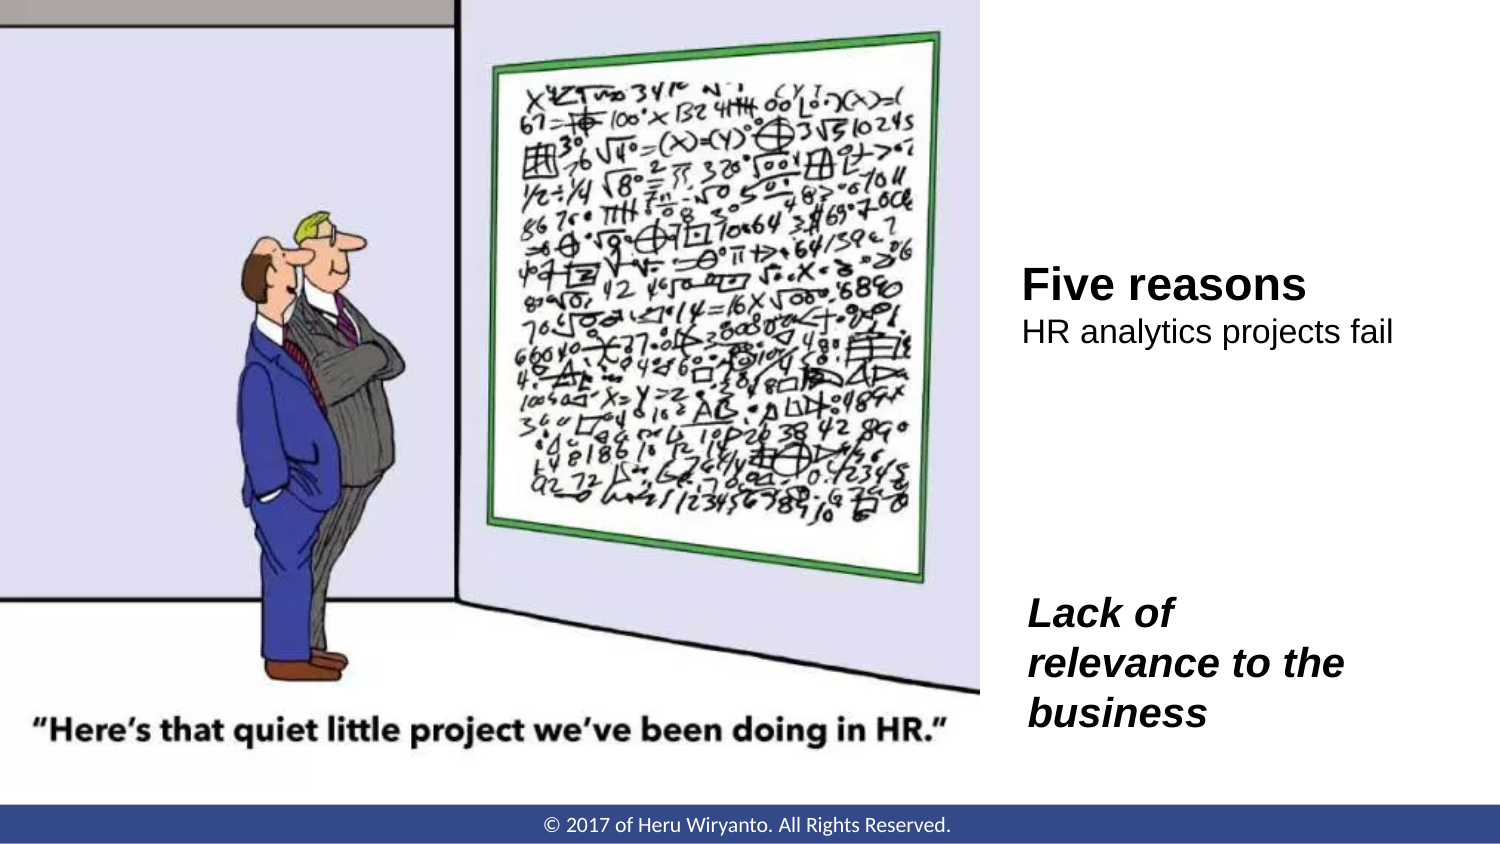

# Five reasons HR analytics projects fail
Lack of relevance to the business